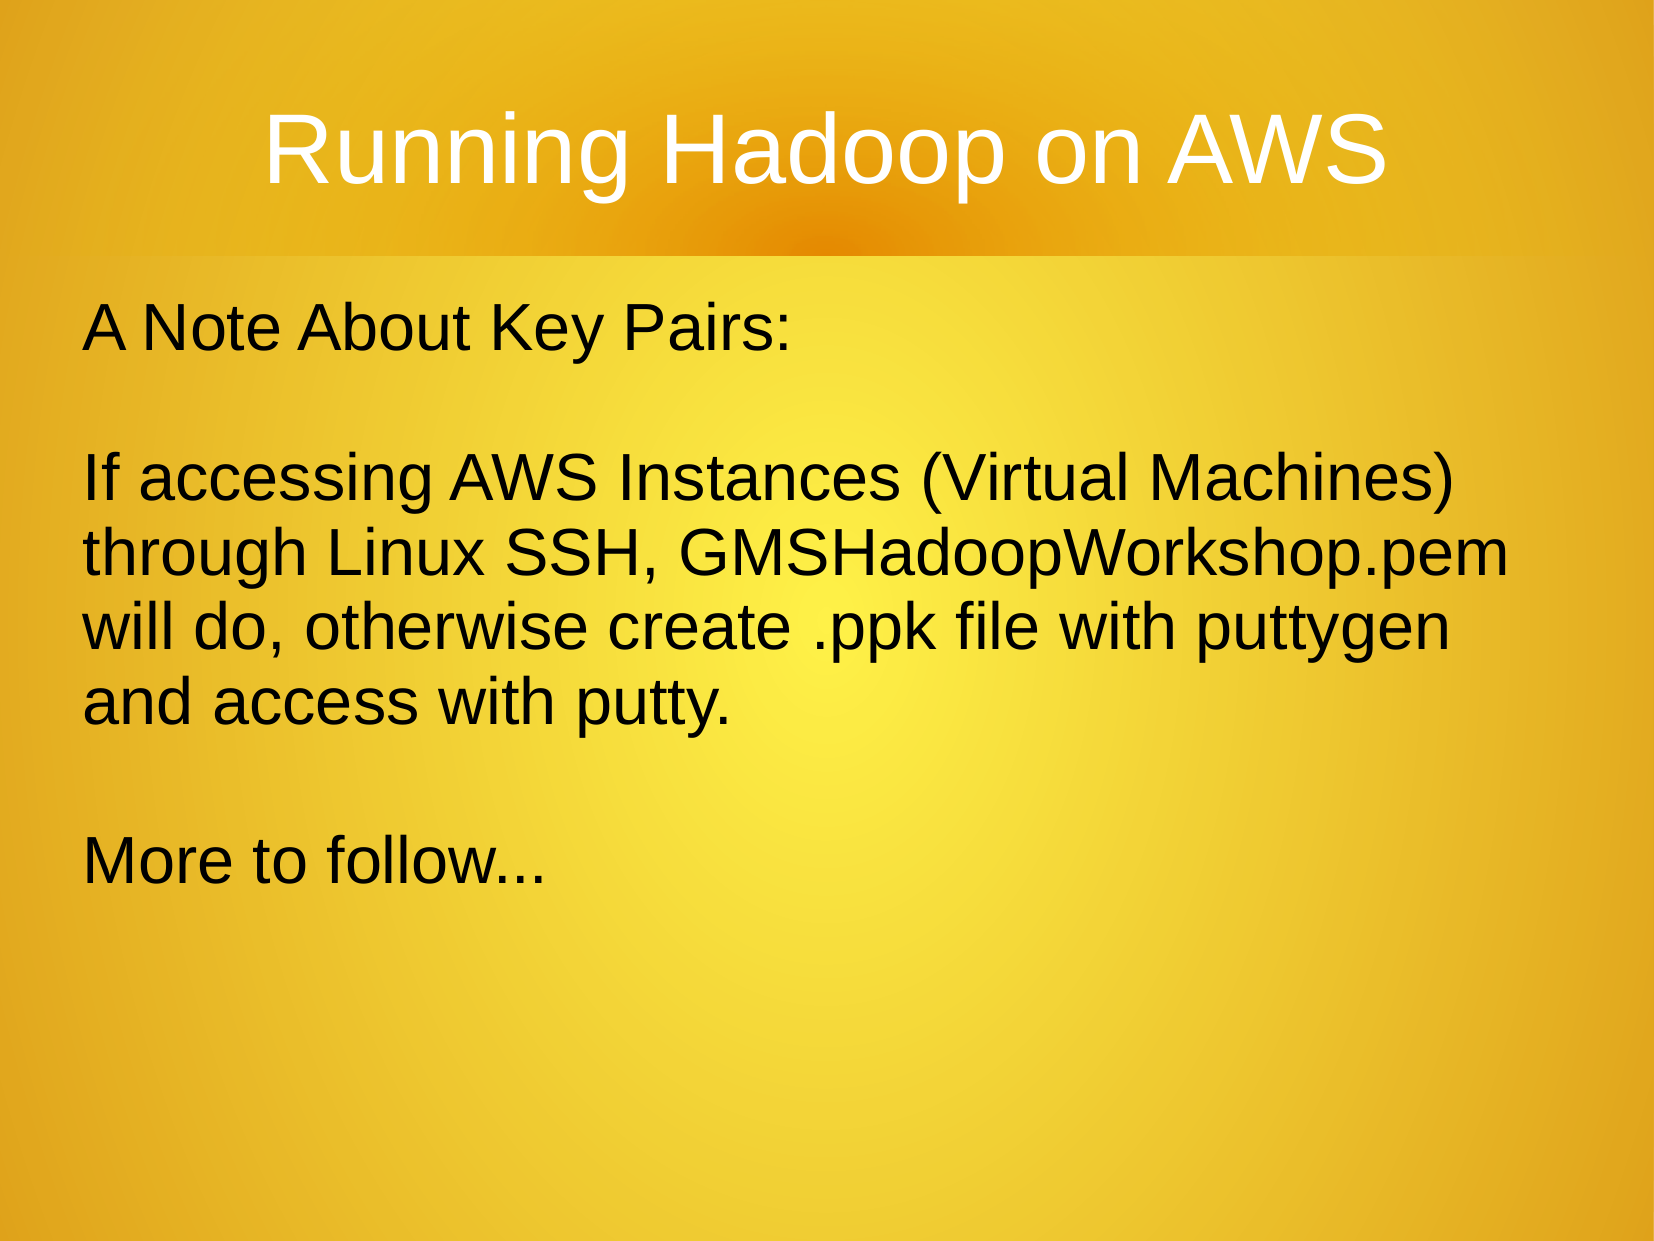

# Running Hadoop on AWS
A Note About Key Pairs:
If accessing AWS Instances (Virtual Machines) through Linux SSH, GMSHadoopWorkshop.pem will do, otherwise create .ppk file with puttygen and access with putty.
More to follow...